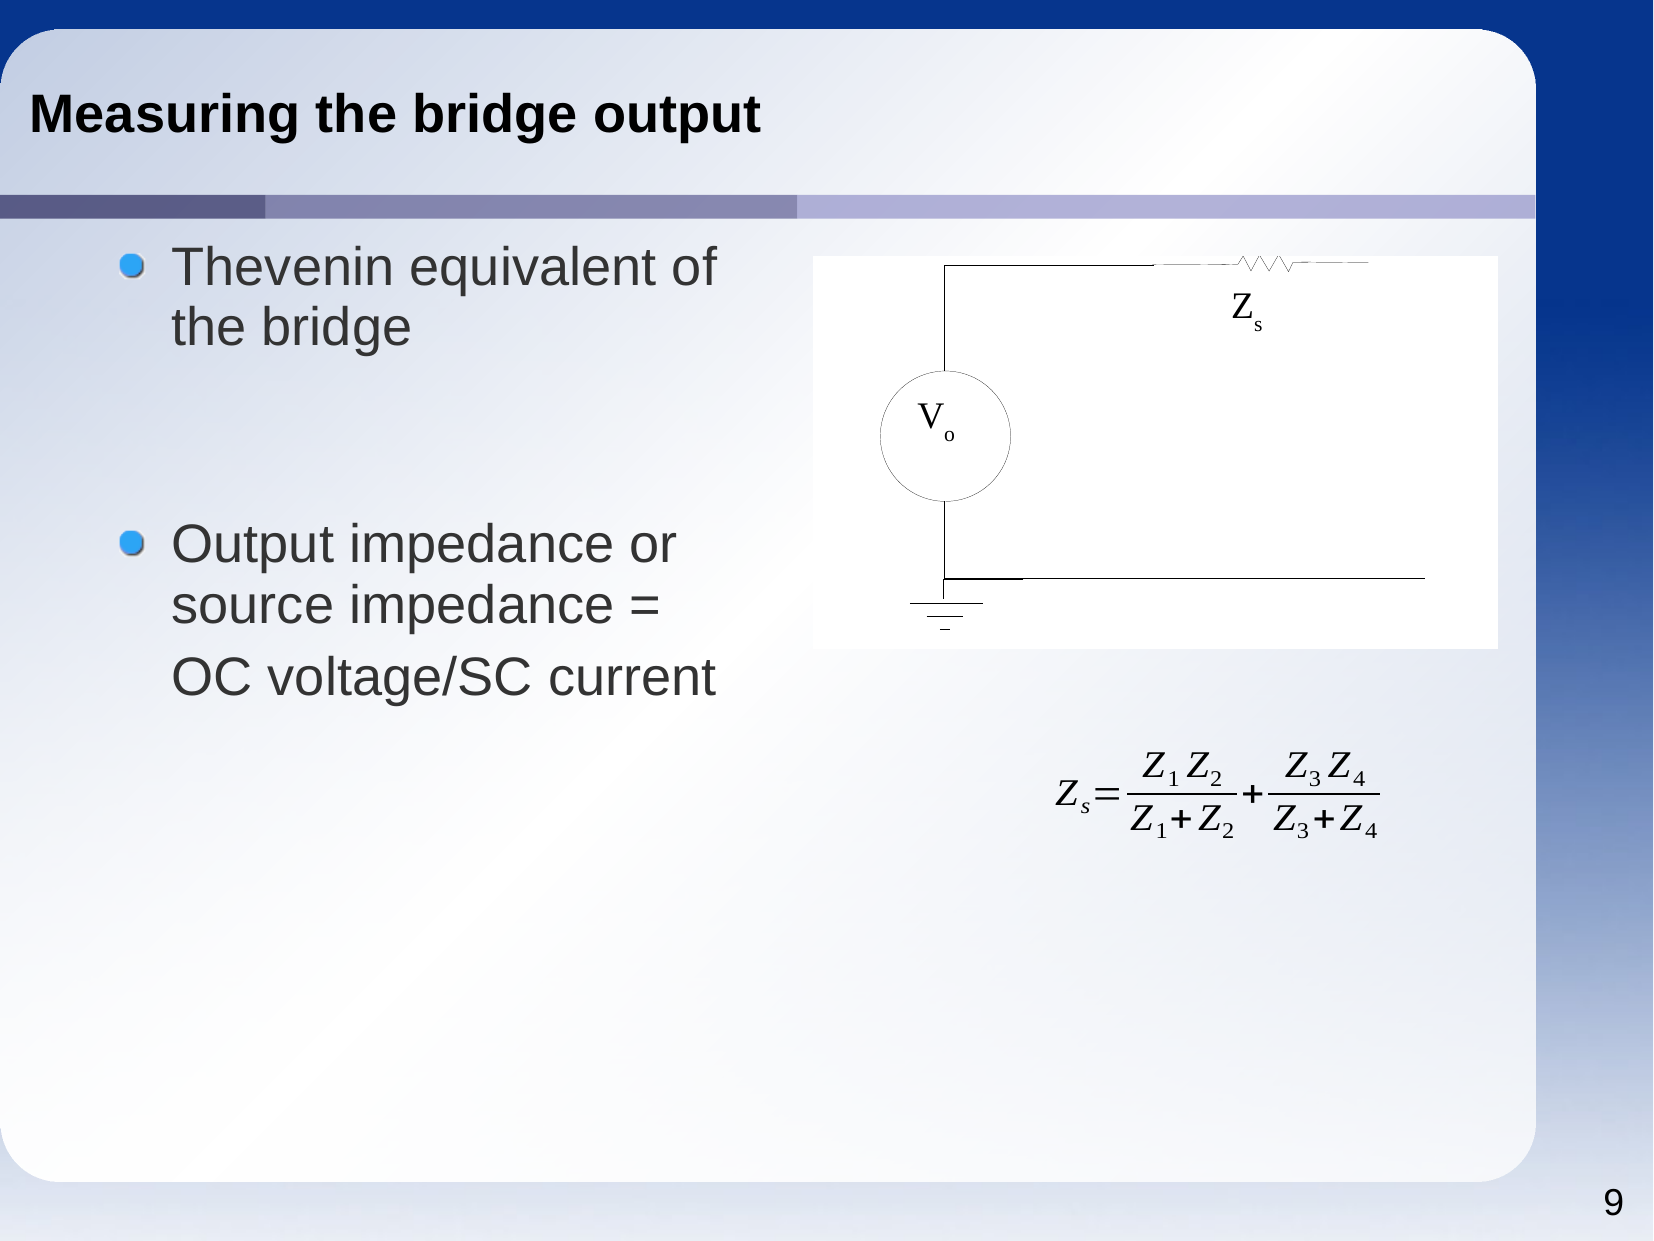

# Measuring the bridge output
Thevenin equivalent of the bridge
Output impedance or source impedance =
OC voltage/SC current
9